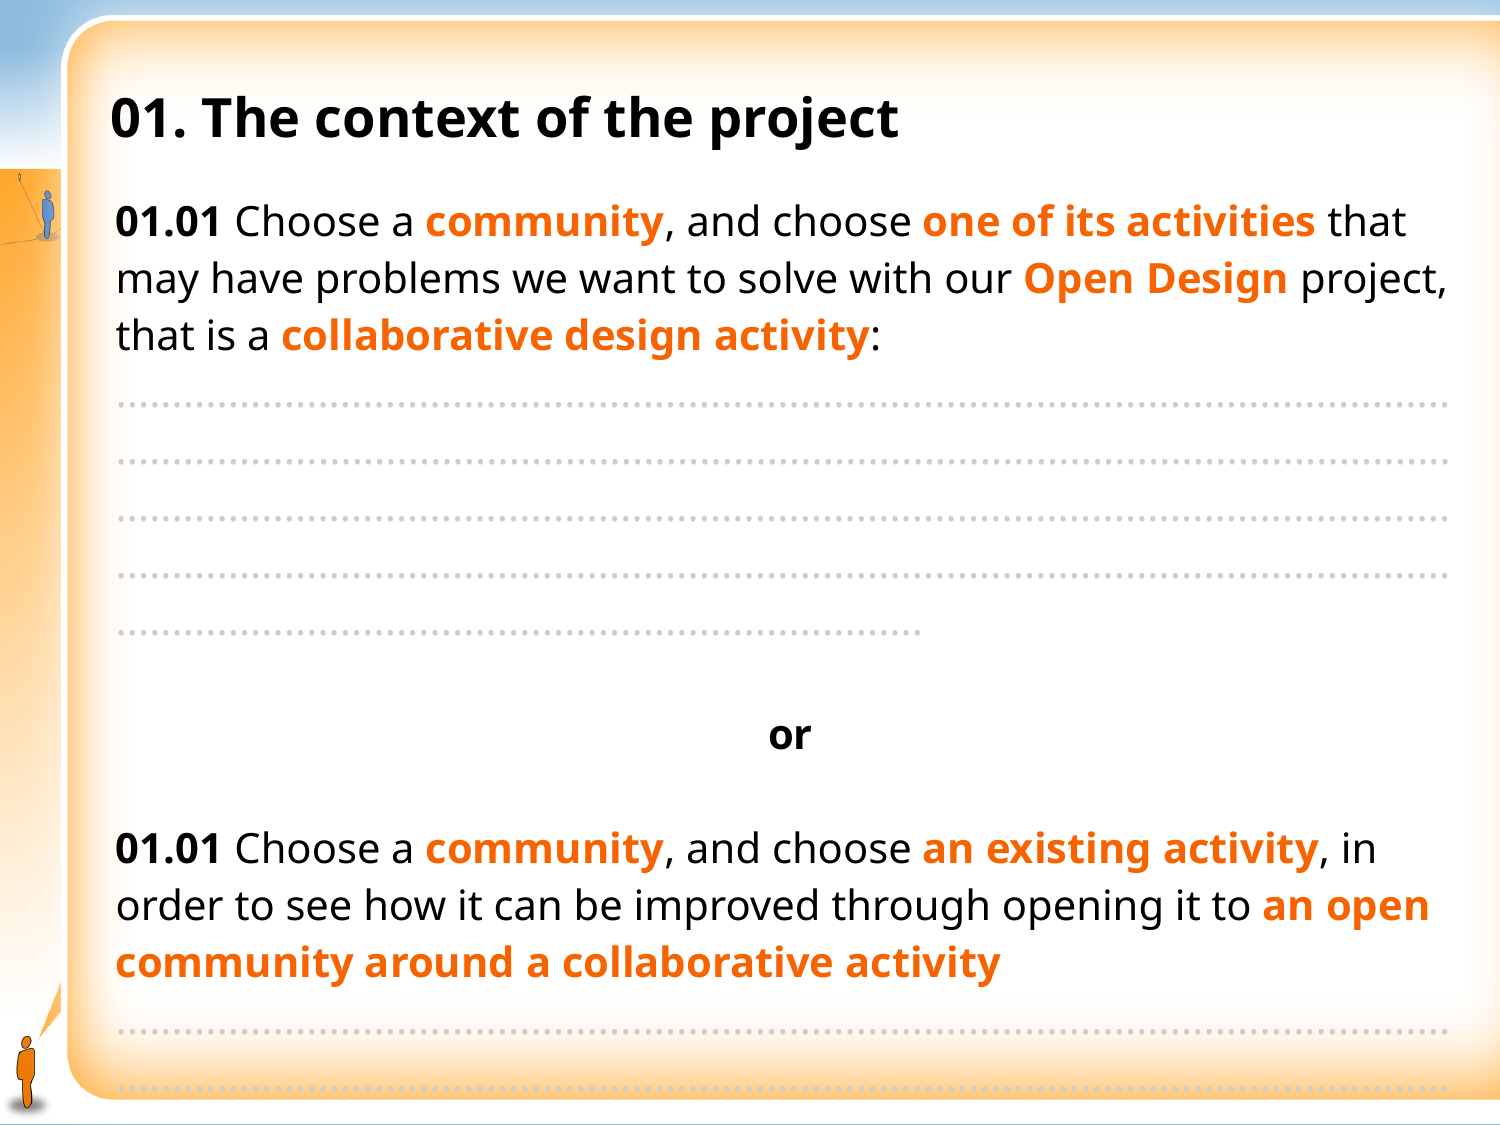

# 01. The context of the project
01.01 Choose a community, and choose one of its activities that may have problems we want to solve with our Open Design project, that is a collaborative design activity:
....................................................................................................................................................................................................................................................................................................................................................................................................................................................................................................................................................................
or
01.01 Choose a community, and choose an existing activity, in order to see how it can be improved through opening it to an open community around a collaborative activity
....................................................................................................................................................................................................................................................................................................................................................................................................................................................................................................................................................................